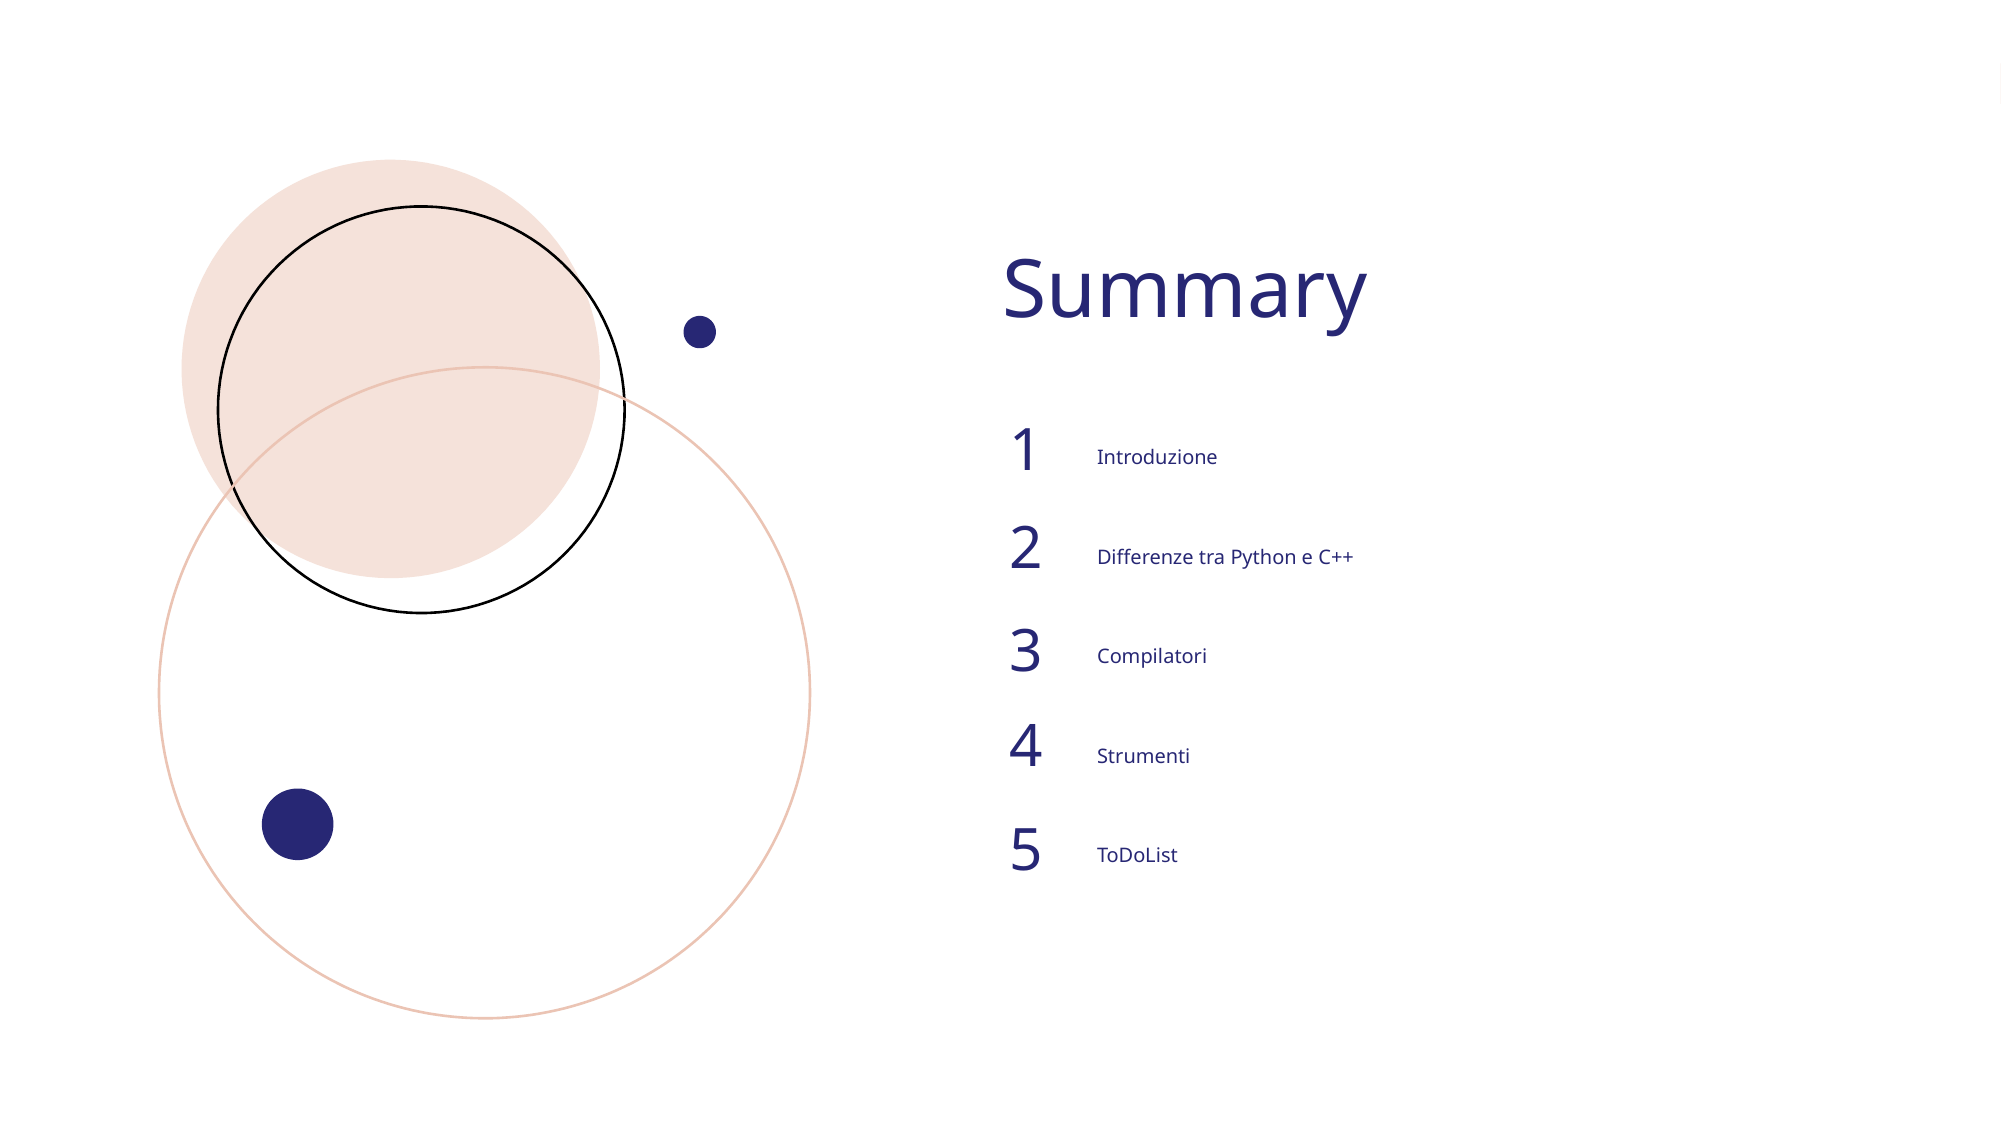

Summary
1
# Introduzione
2
Differenze tra Python e C++
3
Compilatori
4
Strumenti
5
ToDoList